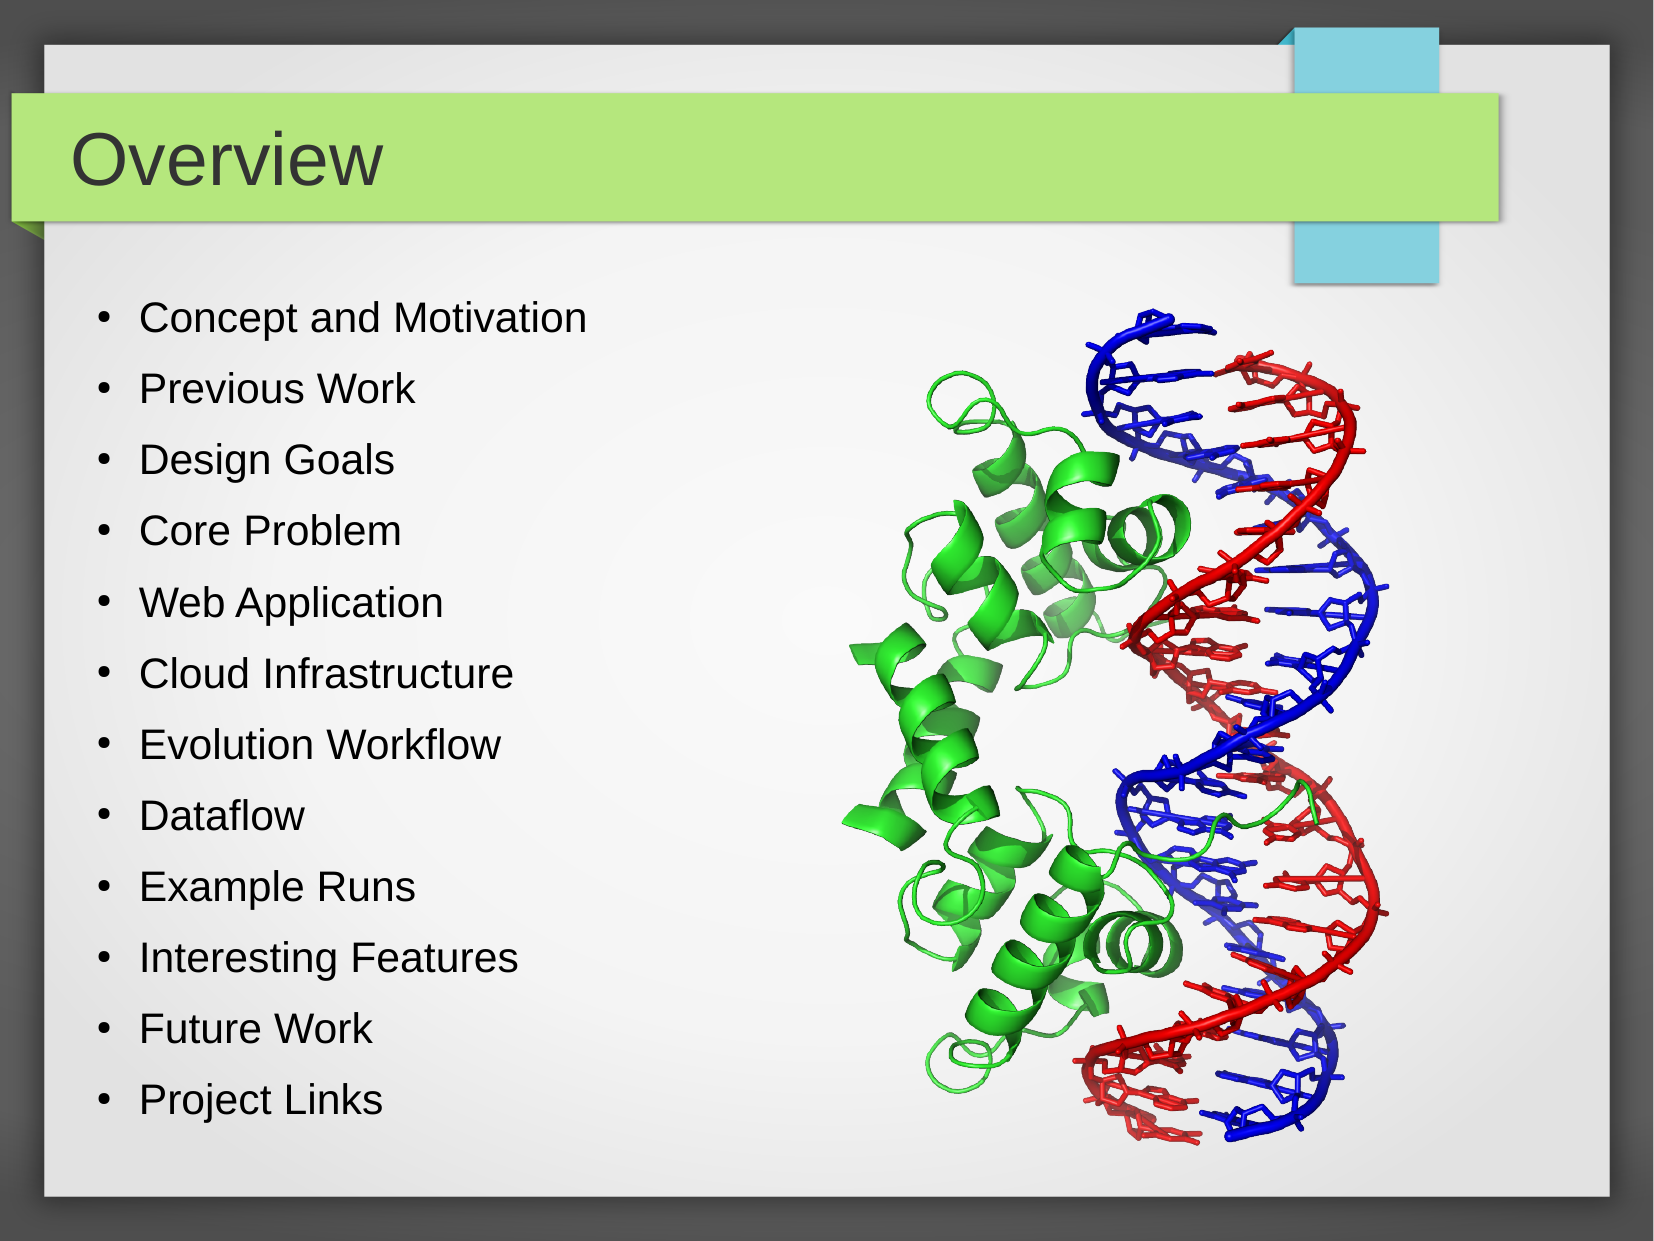

# Overview
Concept and Motivation
Previous Work
Design Goals
Core Problem
Web Application
Cloud Infrastructure
Evolution Workflow
Dataflow
Example Runs
Interesting Features
Future Work
Project Links